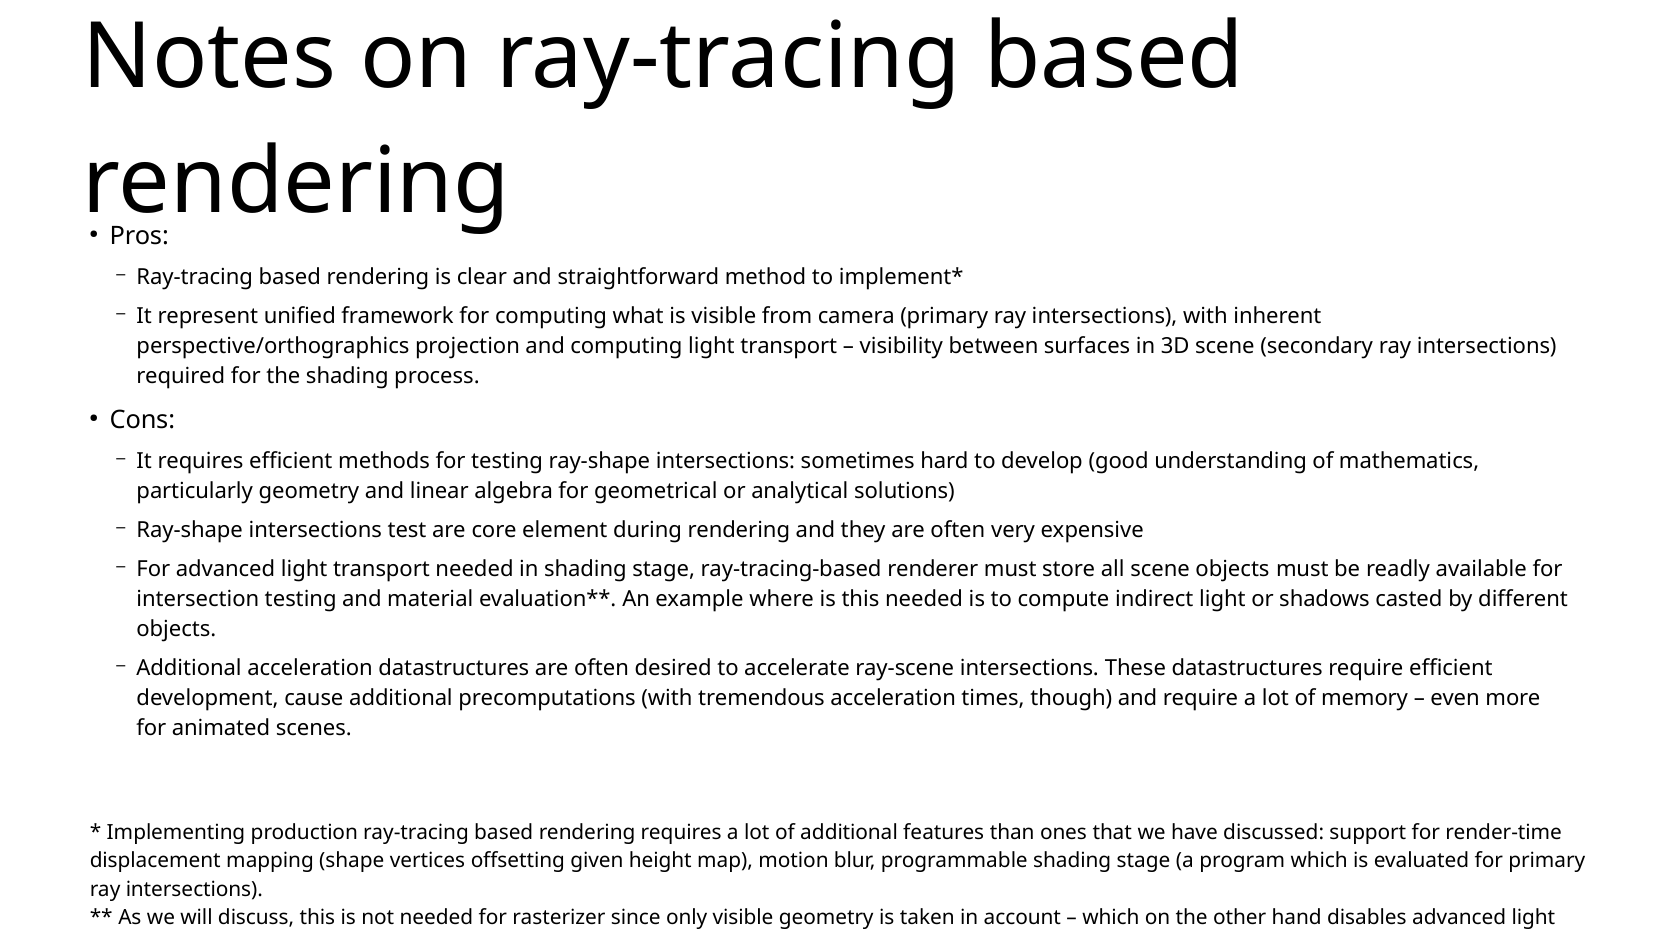

# Notes on ray-tracing based rendering
Pros:
Ray-tracing based rendering is clear and straightforward method to implement*
It represent unified framework for computing what is visible from camera (primary ray intersections), with inherent perspective/orthographics projection and computing light transport – visibility between surfaces in 3D scene (secondary ray intersections) required for the shading process.
Cons:
It requires efficient methods for testing ray-shape intersections: sometimes hard to develop (good understanding of mathematics, particularly geometry and linear algebra for geometrical or analytical solutions)
Ray-shape intersections test are core element during rendering and they are often very expensive
For advanced light transport needed in shading stage, ray-tracing-based renderer must store all scene objects must be readly available for intersection testing and material evaluation**. An example where is this needed is to compute indirect light or shadows casted by different objects.
Additional acceleration datastructures are often desired to accelerate ray-scene intersections. These datastructures require efficient development, cause additional precomputations (with tremendous acceleration times, though) and require a lot of memory – even more for animated scenes.
* Implementing production ray-tracing based rendering requires a lot of additional features than ones that we have discussed: support for render-time displacement mapping (shape vertices offsetting given height map), motion blur, programmable shading stage (a program which is evaluated for primary ray intersections).
** As we will discuss, this is not needed for rasterizer since only visible geometry is taken in account – which on the other hand disables advanced light transport (again, visibility calculation between objects in the scene) and thus shading.